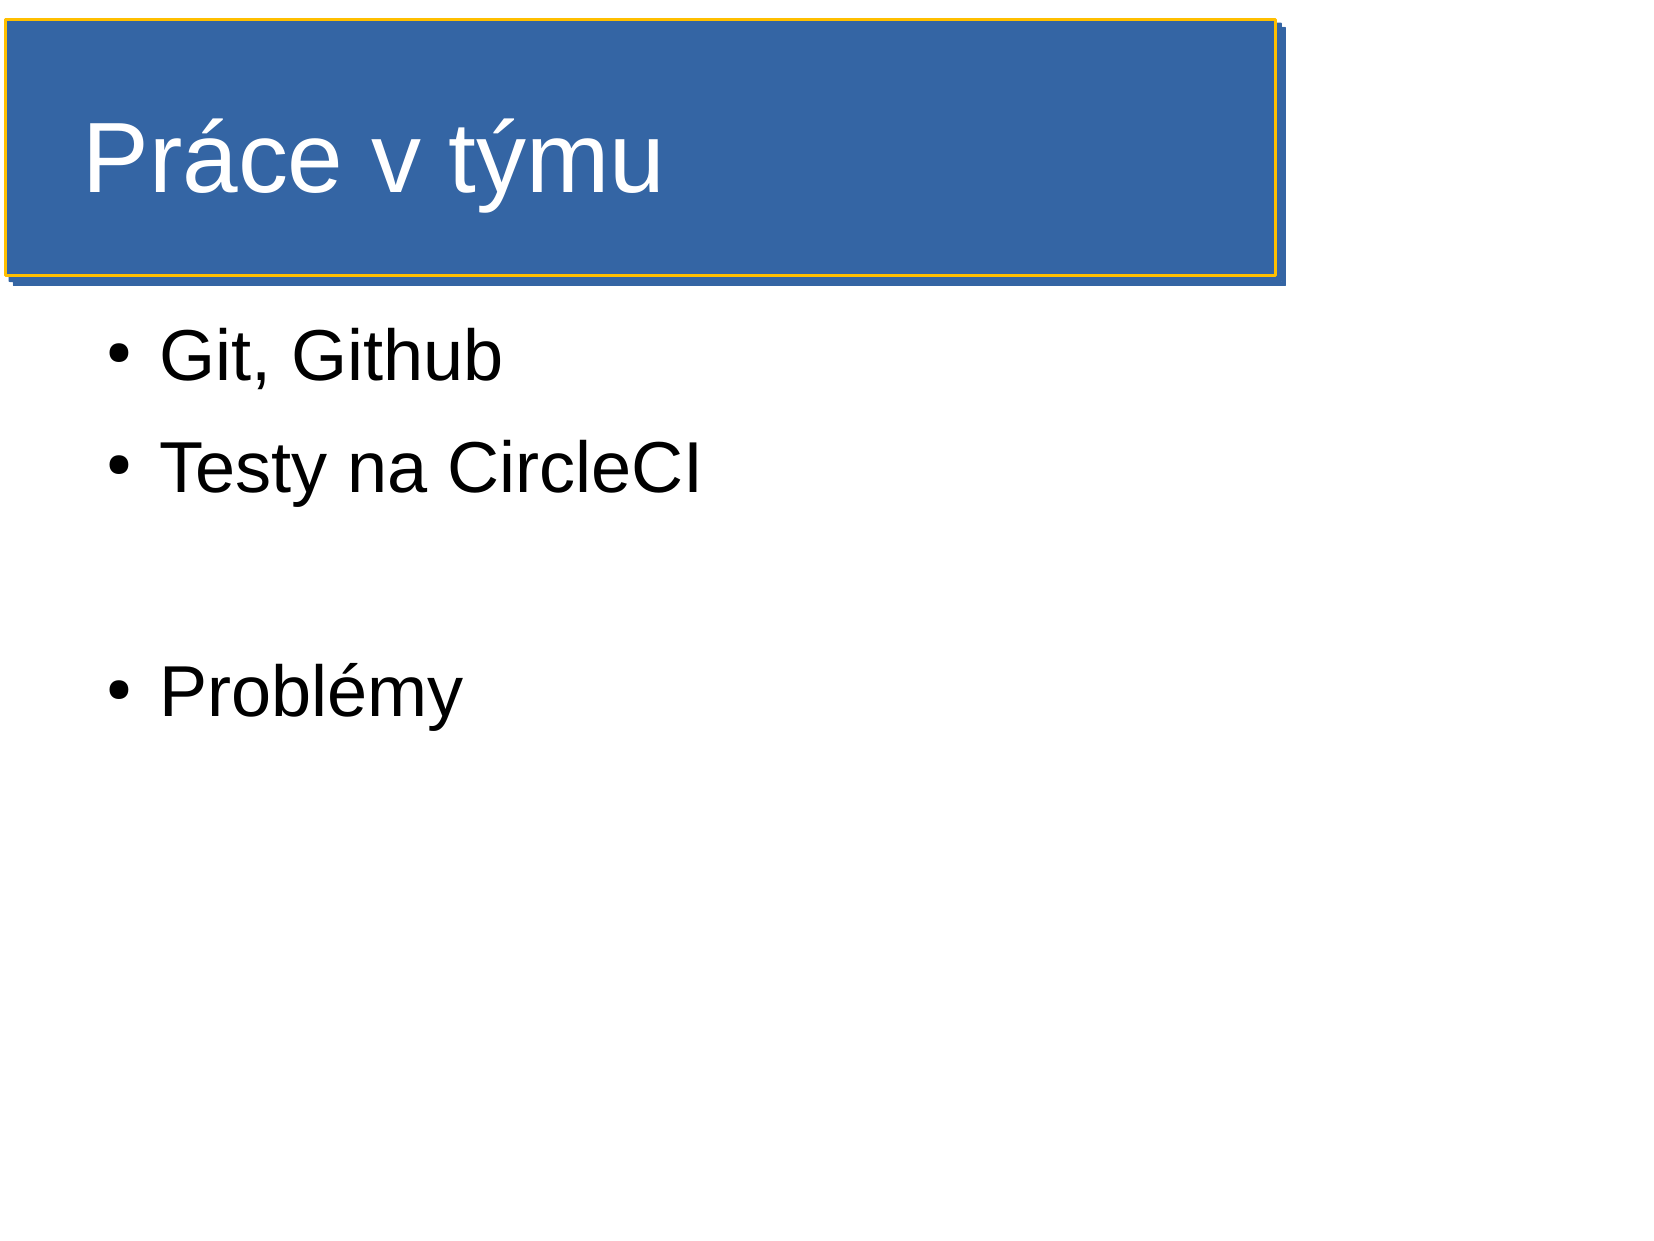

# Práce v týmu
Git, Github
Testy na CircleCI
Problémy